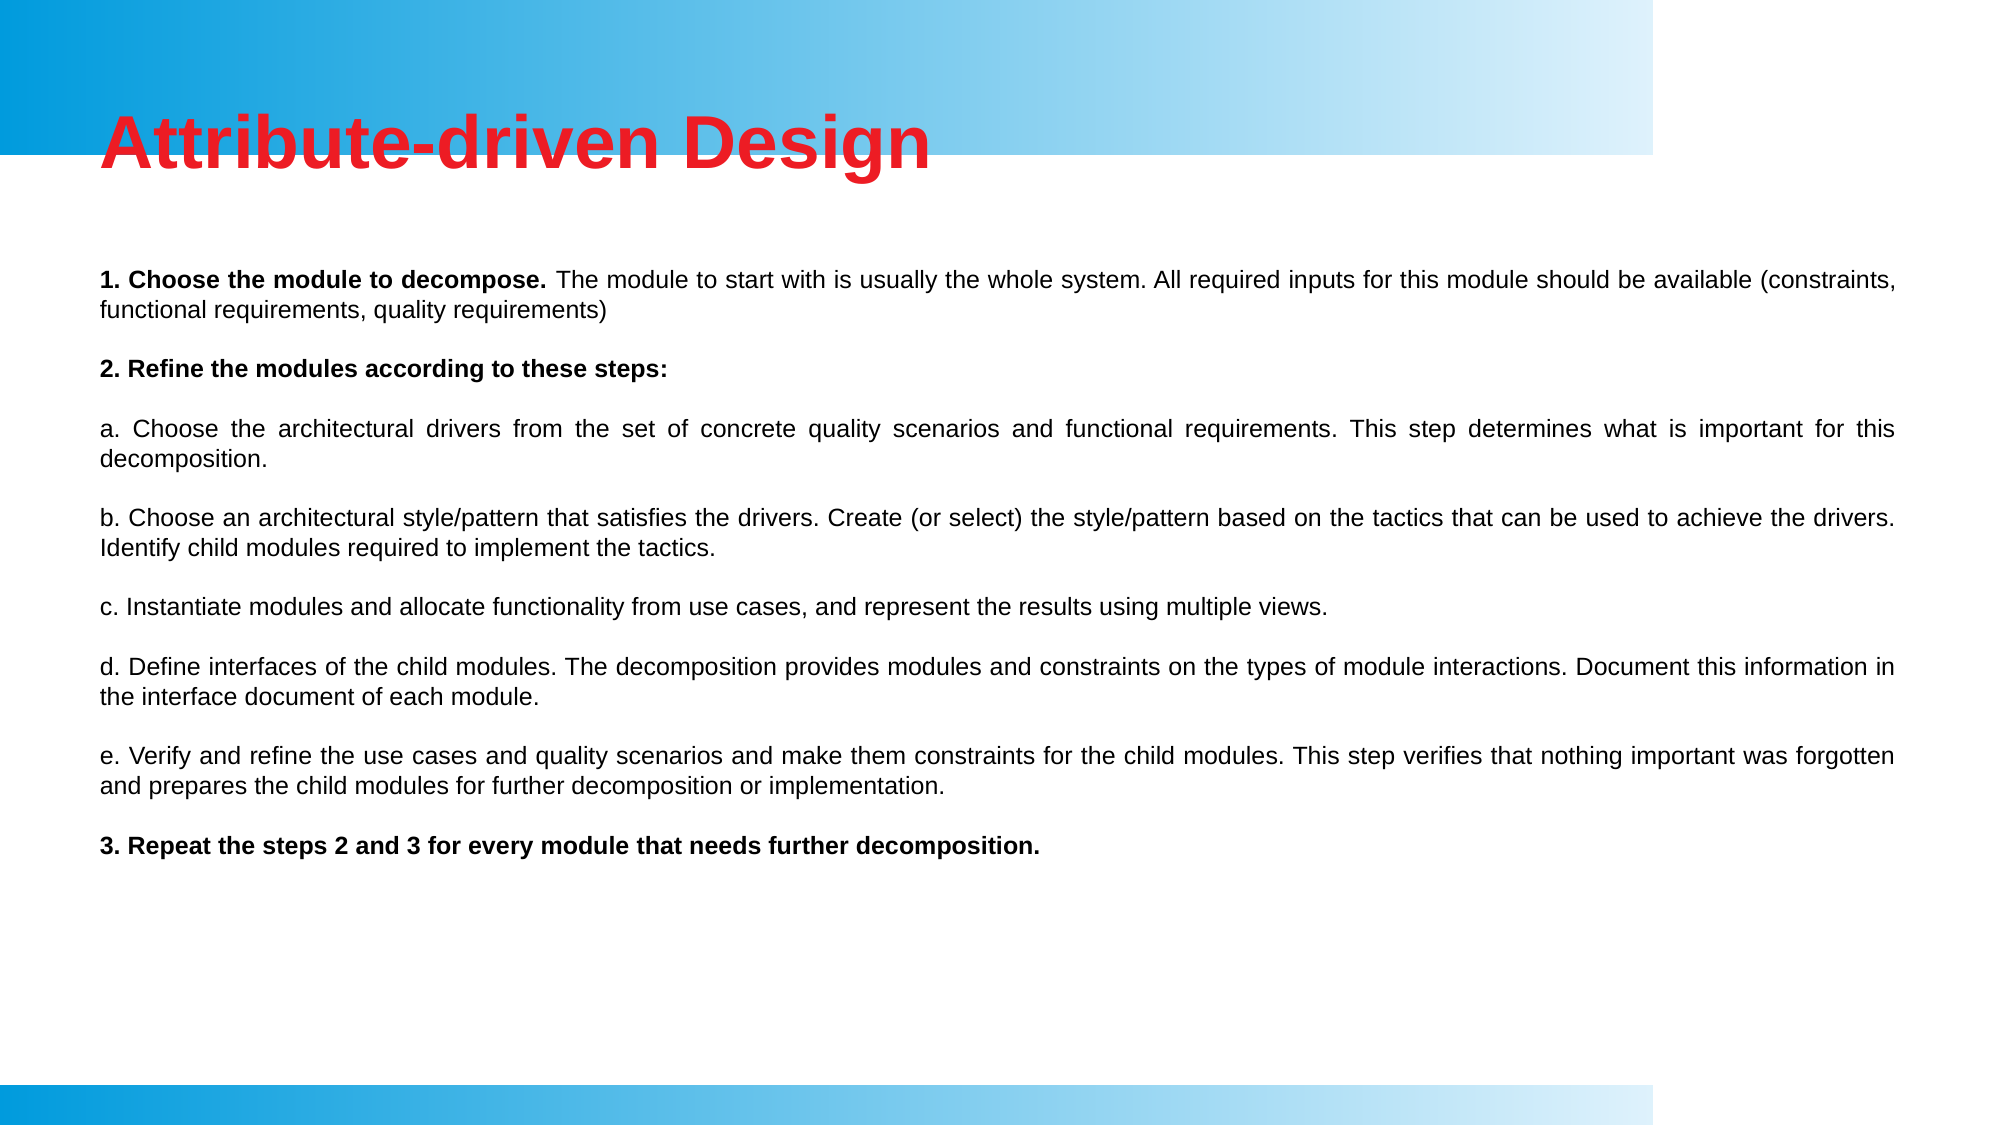

# Attribute-driven Design
1. Choose the module to decompose. The module to start with is usually the whole system. All required inputs for this module should be available (constraints, functional requirements, quality requirements)
2. Refine the modules according to these steps:
a. Choose the architectural drivers from the set of concrete quality scenarios and functional requirements. This step determines what is important for this decomposition.
b. Choose an architectural style/pattern that satisfies the drivers. Create (or select) the style/pattern based on the tactics that can be used to achieve the drivers. Identify child modules required to implement the tactics.
c. Instantiate modules and allocate functionality from use cases, and represent the results using multiple views.
d. Define interfaces of the child modules. The decomposition provides modules and constraints on the types of module interactions. Document this information in the interface document of each module.
e. Verify and refine the use cases and quality scenarios and make them constraints for the child modules. This step verifies that nothing important was forgotten and prepares the child modules for further decomposition or implementation.
3. Repeat the steps 2 and 3 for every module that needs further decomposition.